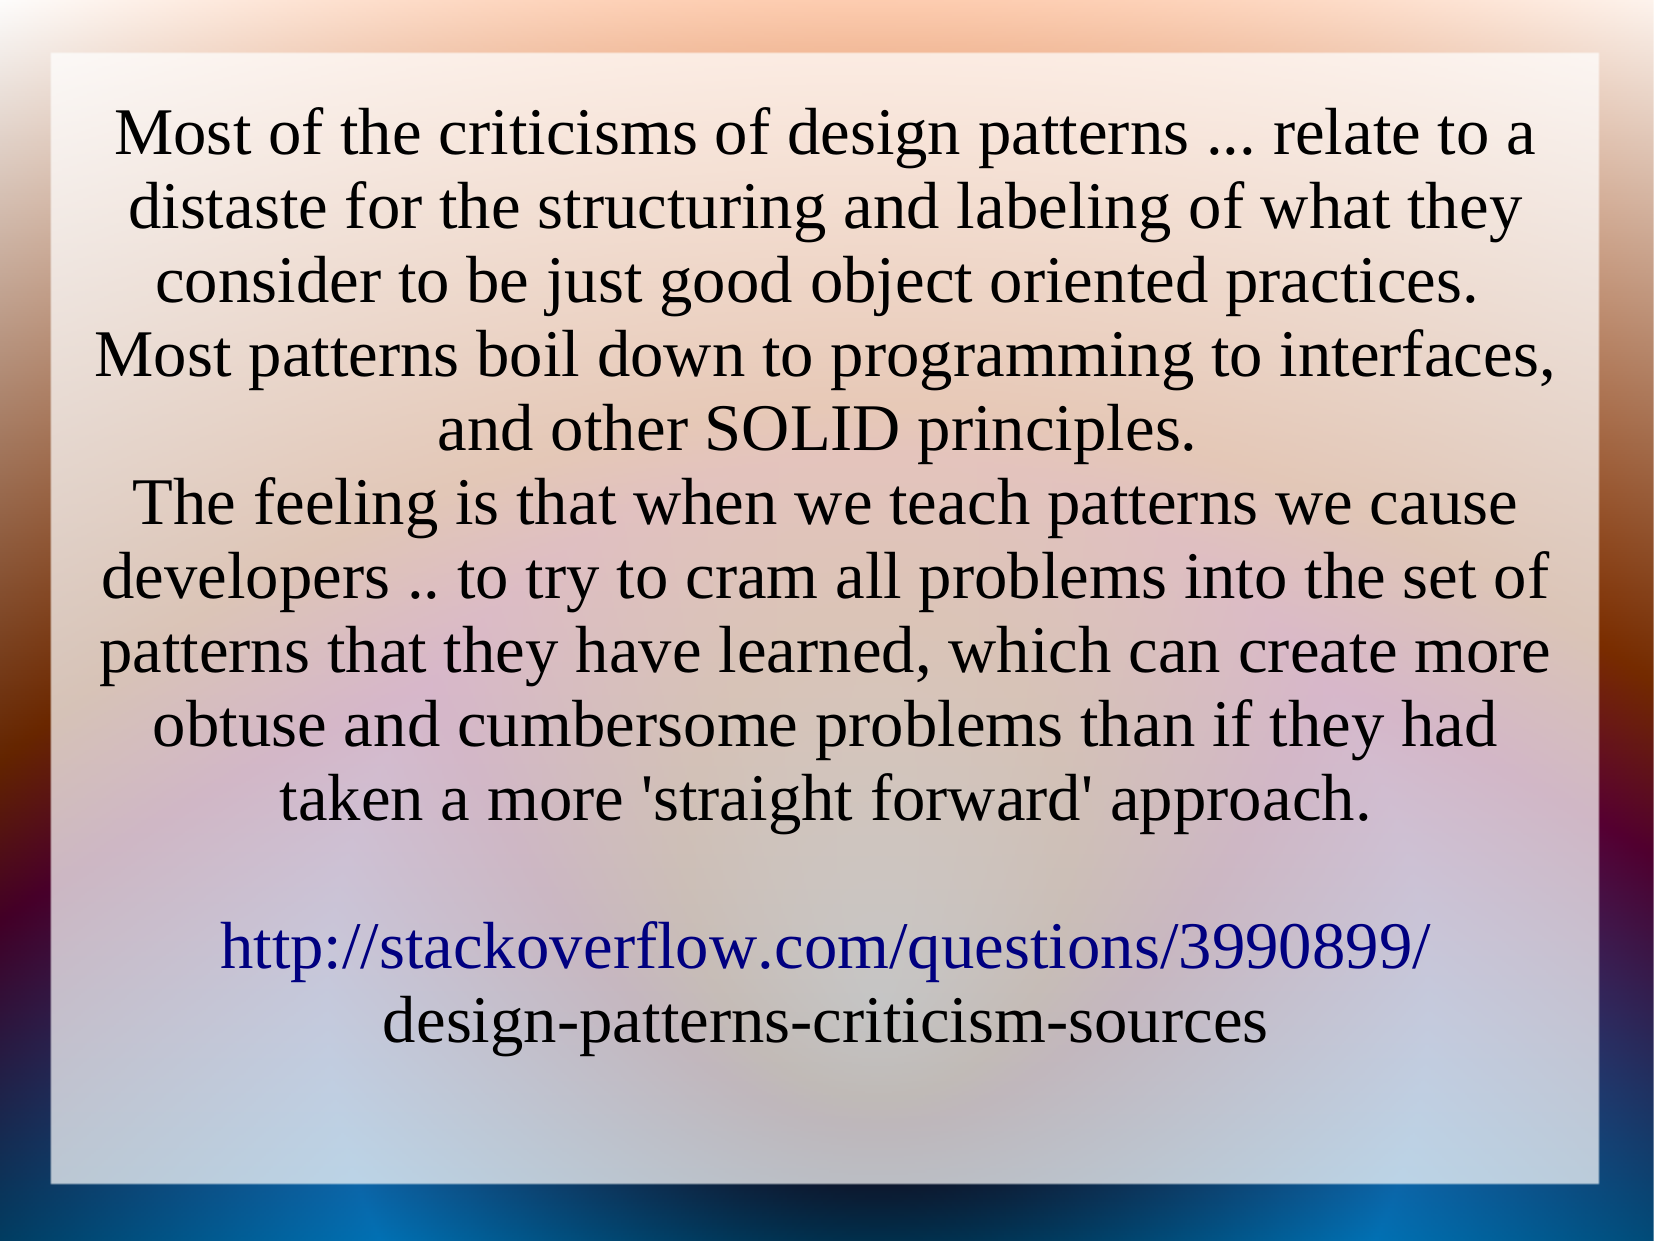

# Most of the criticisms of design patterns ... relate to a distaste for the structuring and labeling of what they consider to be just good object oriented practices.
Most patterns boil down to programming to interfaces, and other SOLID principles.
The feeling is that when we teach patterns we cause developers .. to try to cram all problems into the set of patterns that they have learned, which can create more obtuse and cumbersome problems than if they had taken a more 'straight forward' approach.
http://stackoverflow.com/questions/3990899/
design-patterns-criticism-sources